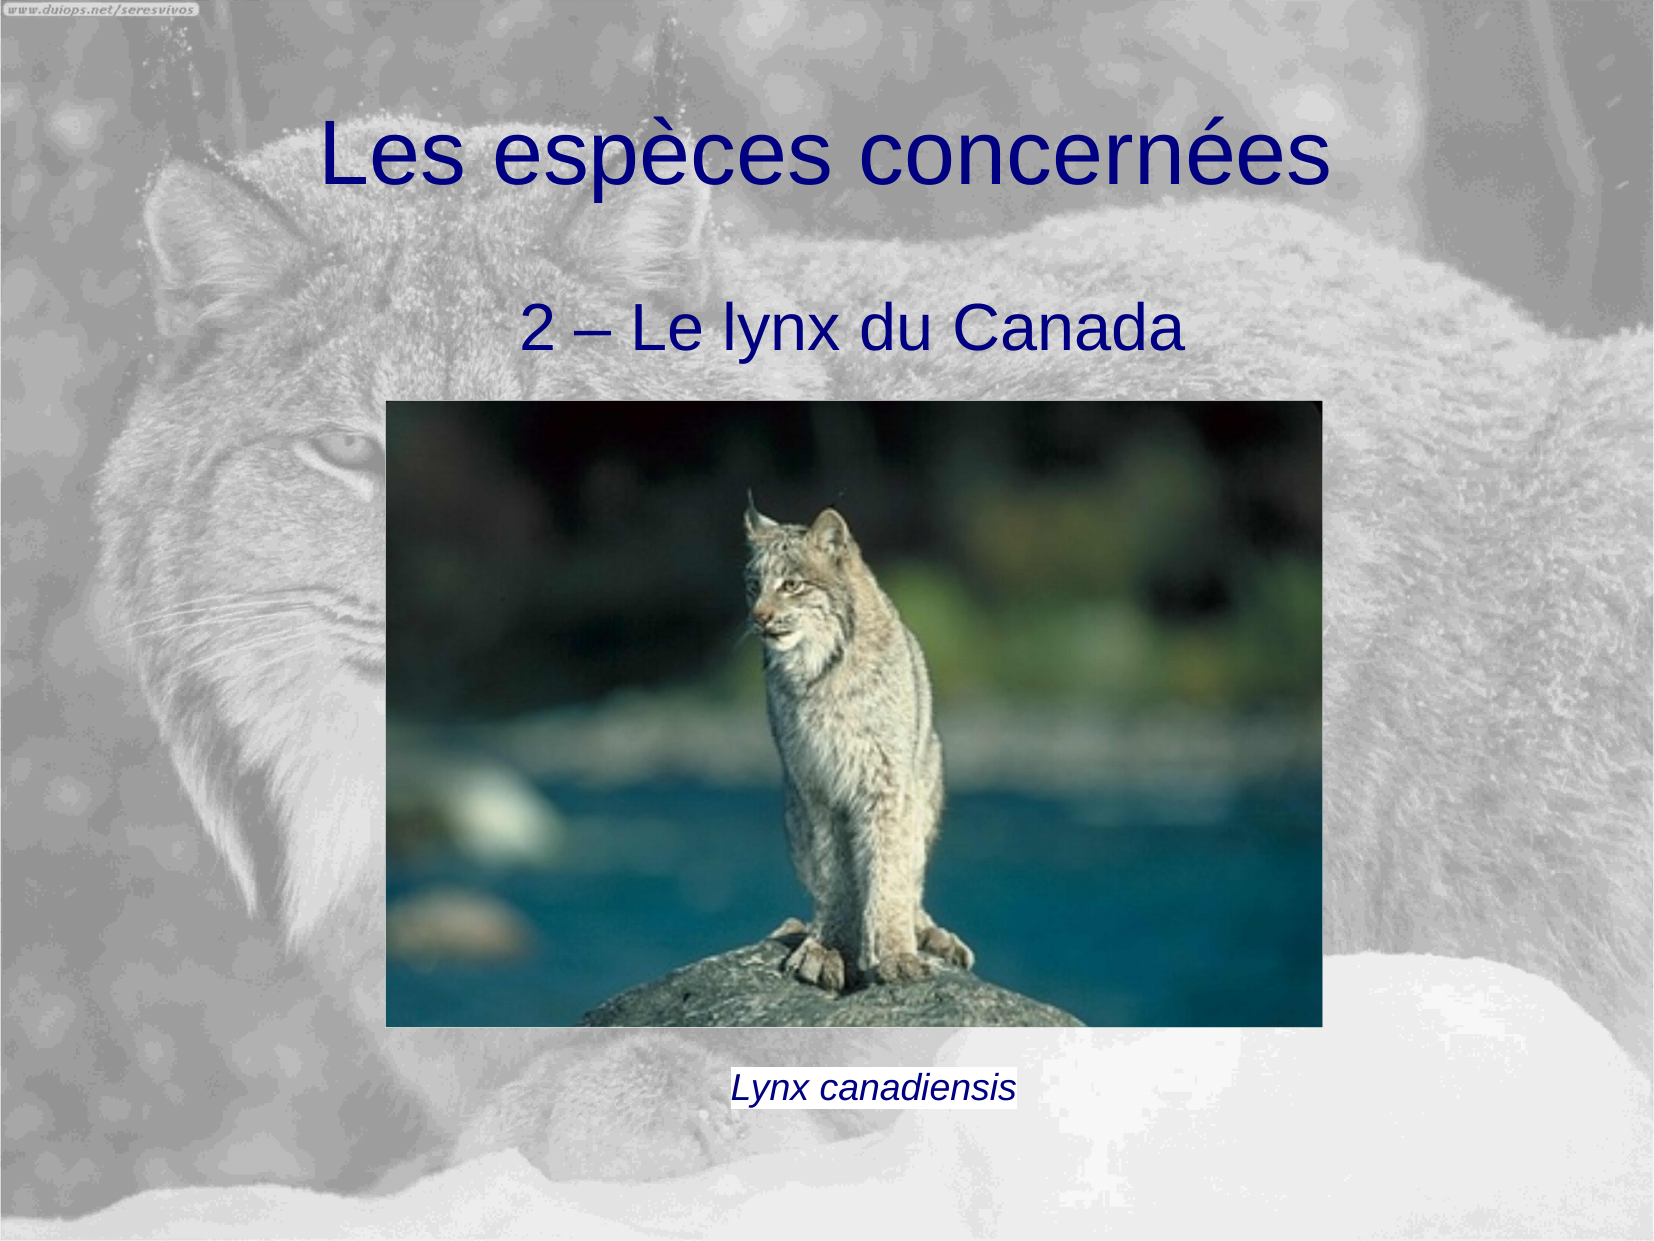

# Les espèces concernées
2 – Le lynx du Canada
Lynx canadiensis